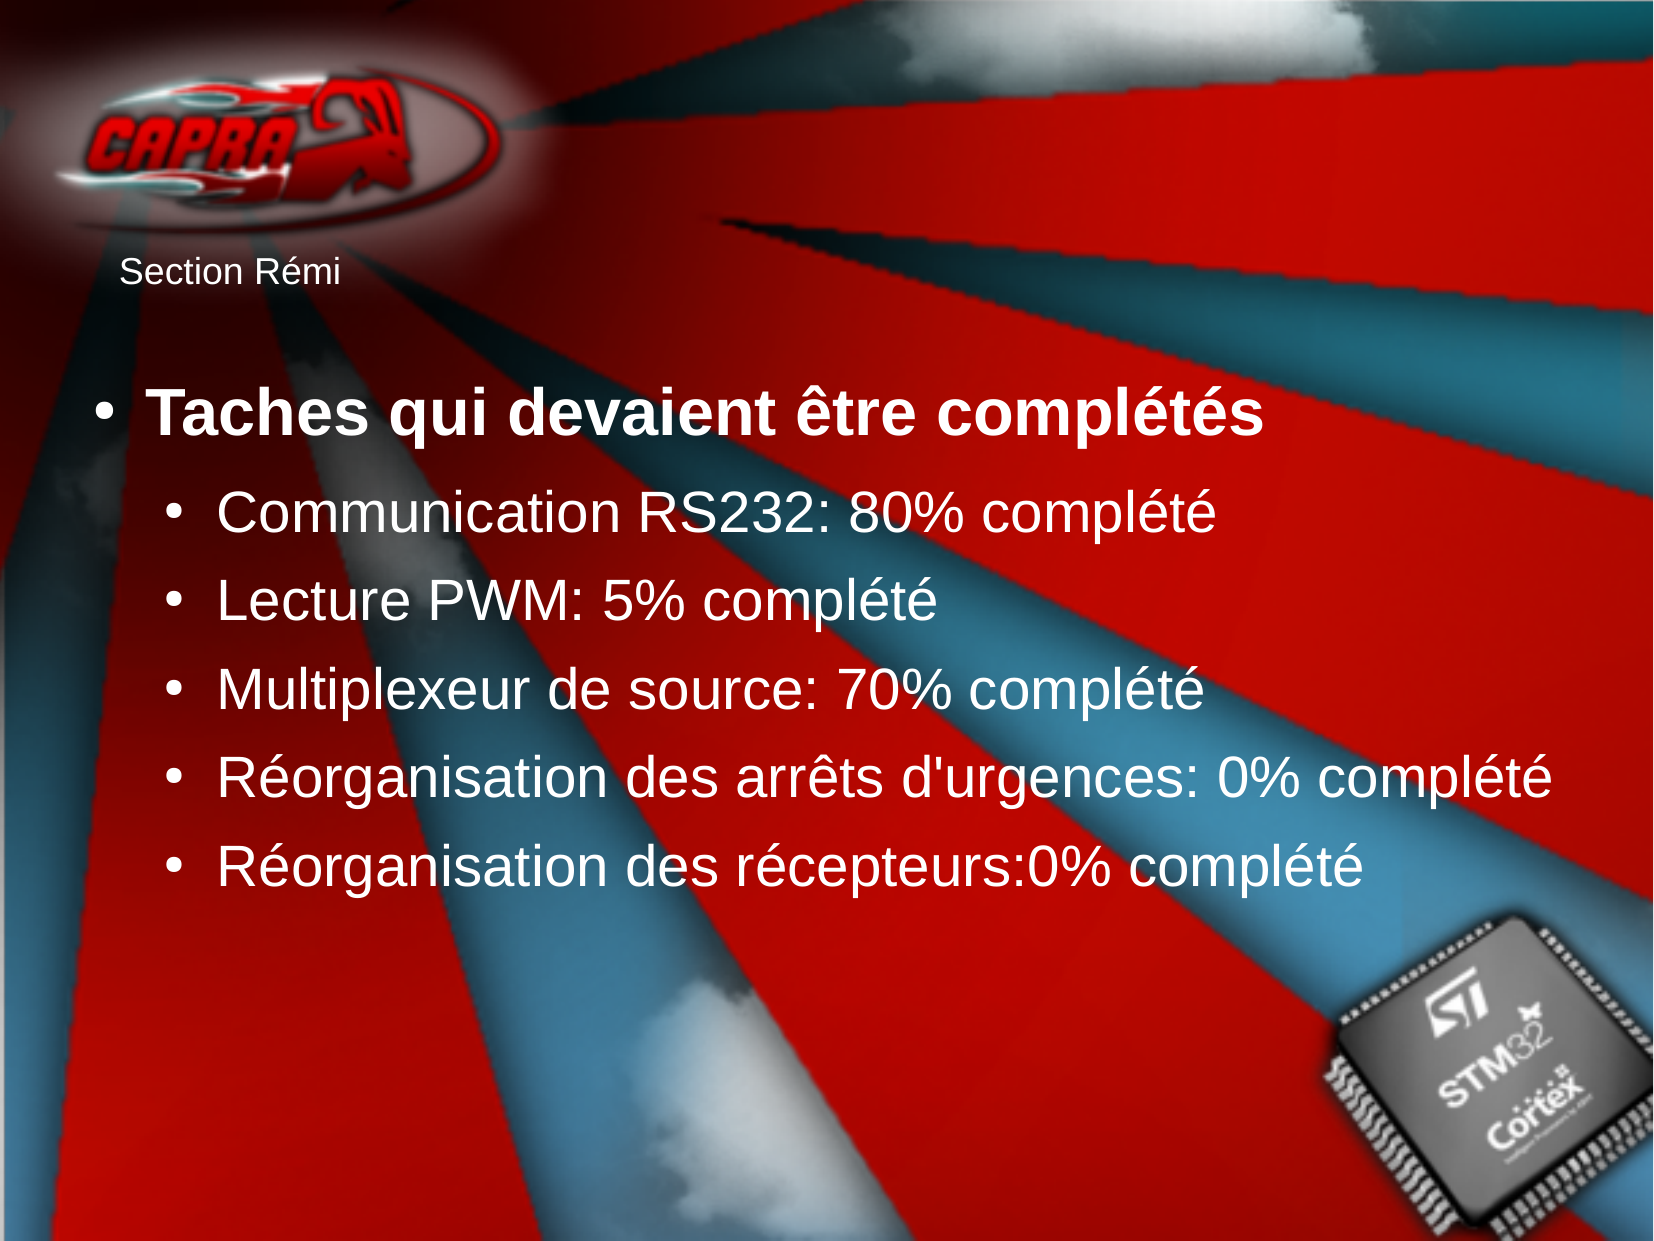

Section Rémi
# Taches qui devaient être complétés
Communication RS232: 80% complété
Lecture PWM: 5% complété
Multiplexeur de source: 70% complété
Réorganisation des arrêts d'urgences: 0% complété
Réorganisation des récepteurs:0% complété